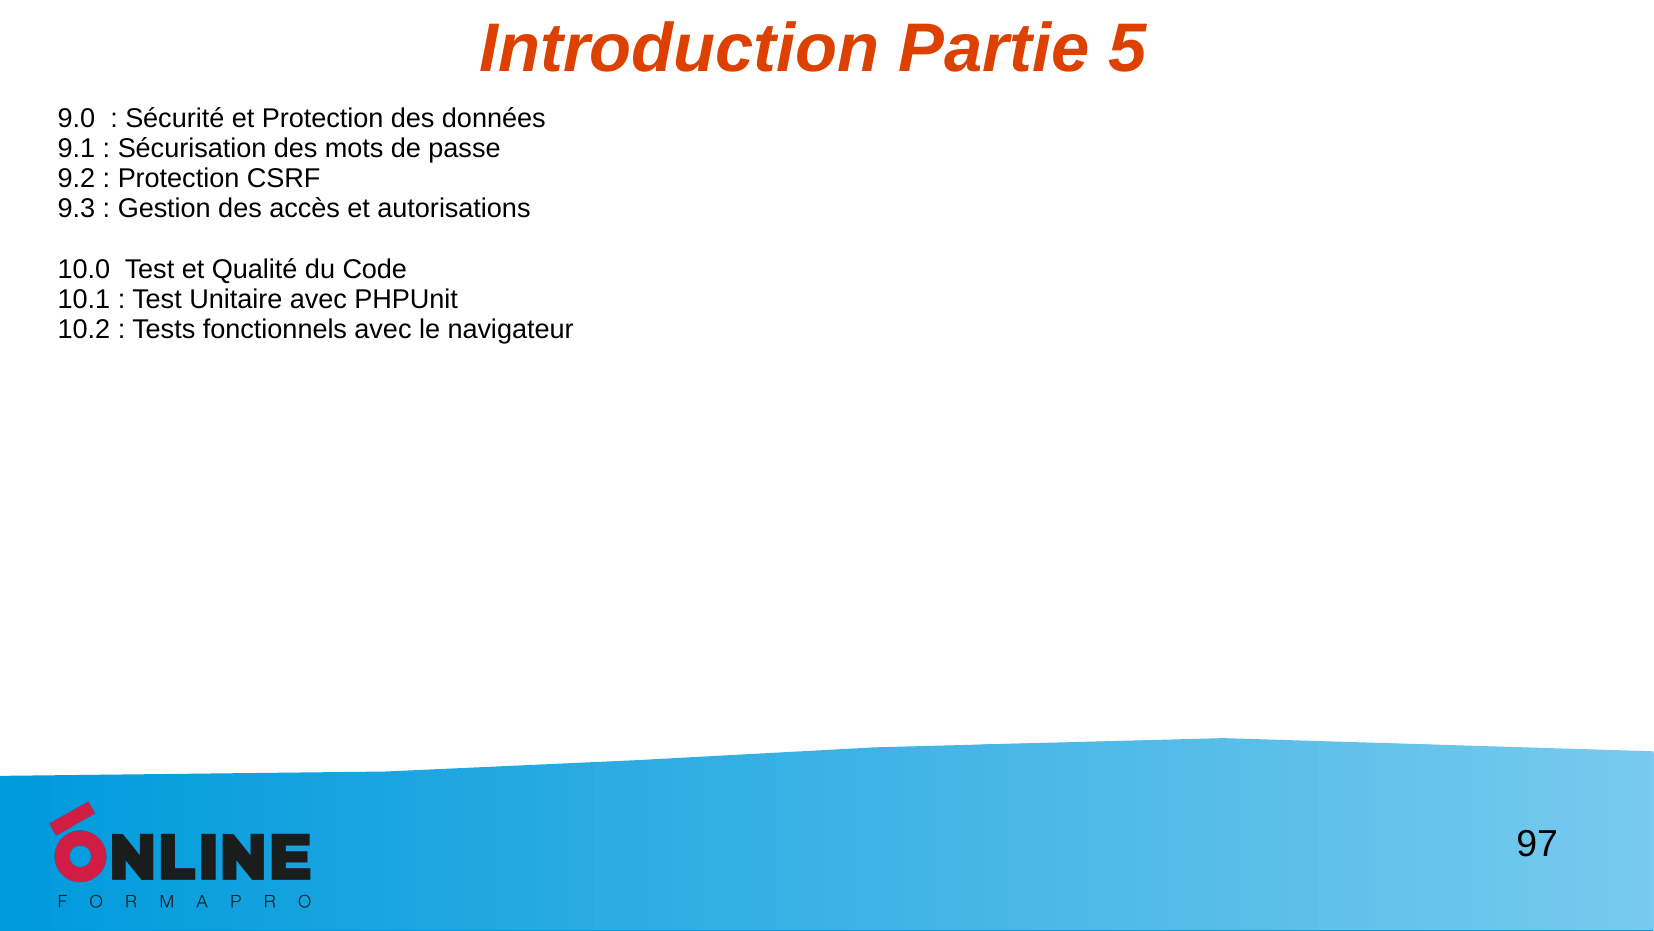

# Introduction Partie 5
9.0 : Sécurité et Protection des données
9.1 : Sécurisation des mots de passe
9.2 : Protection CSRF
9.3 : Gestion des accès et autorisations
10.0 Test et Qualité du Code
10.1 : Test Unitaire avec PHPUnit
10.2 : Tests fonctionnels avec le navigateur